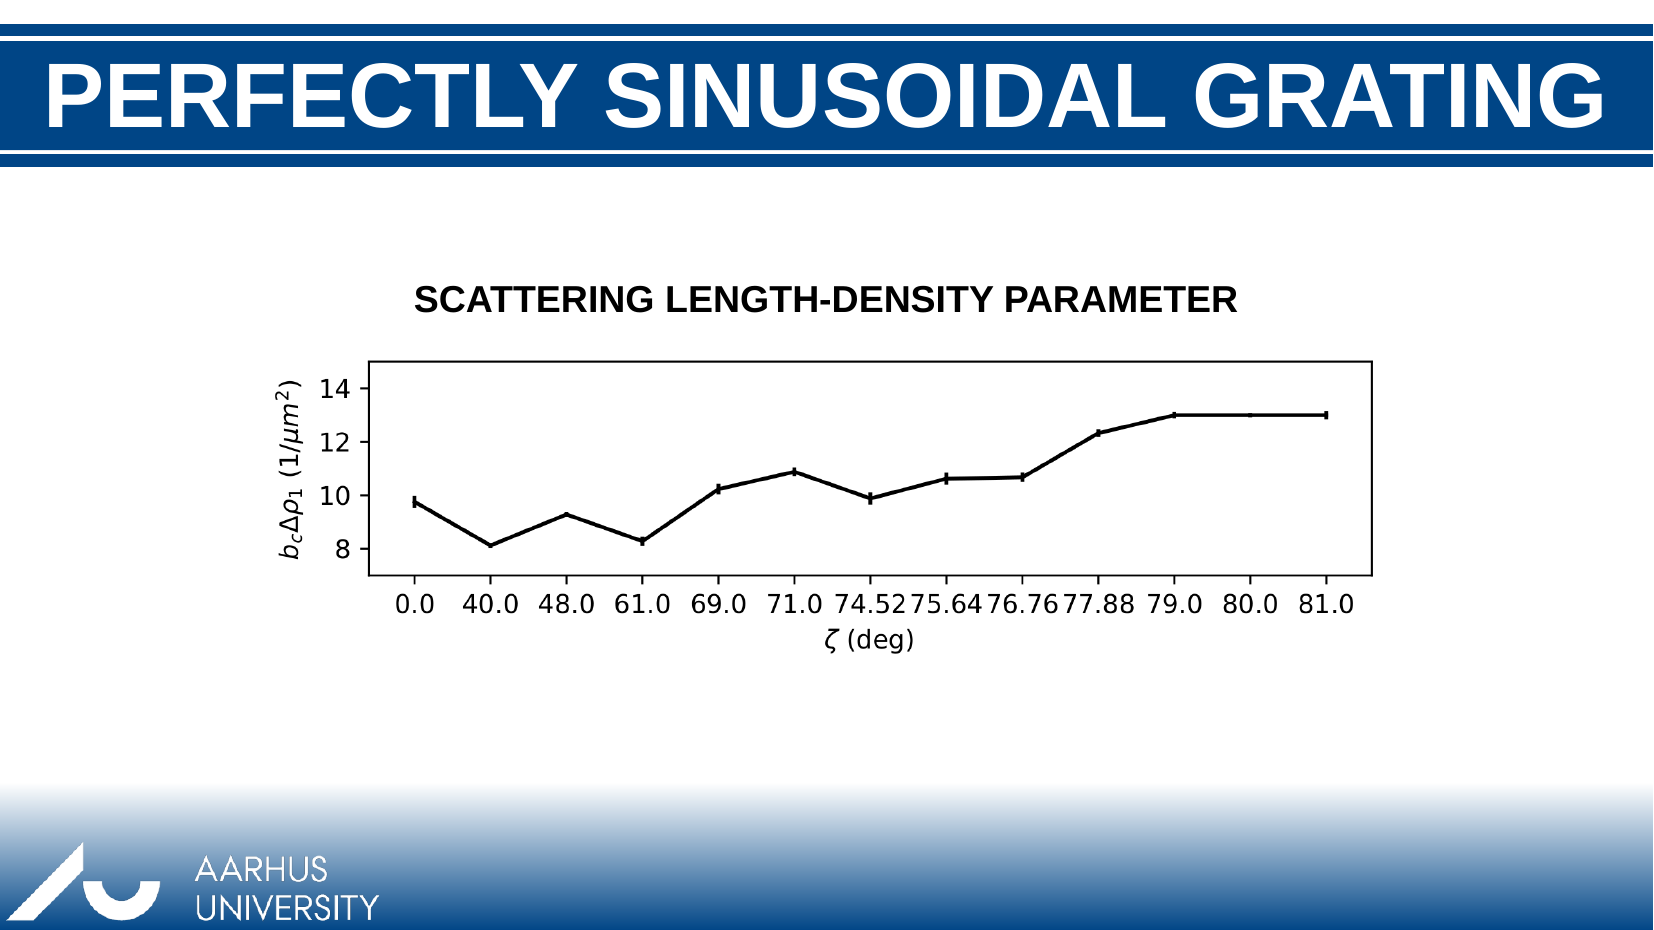

# PERFECTLY SINUSOIDAL GRATING
SCATTERING LENGTH-DENSITY PARAMETER